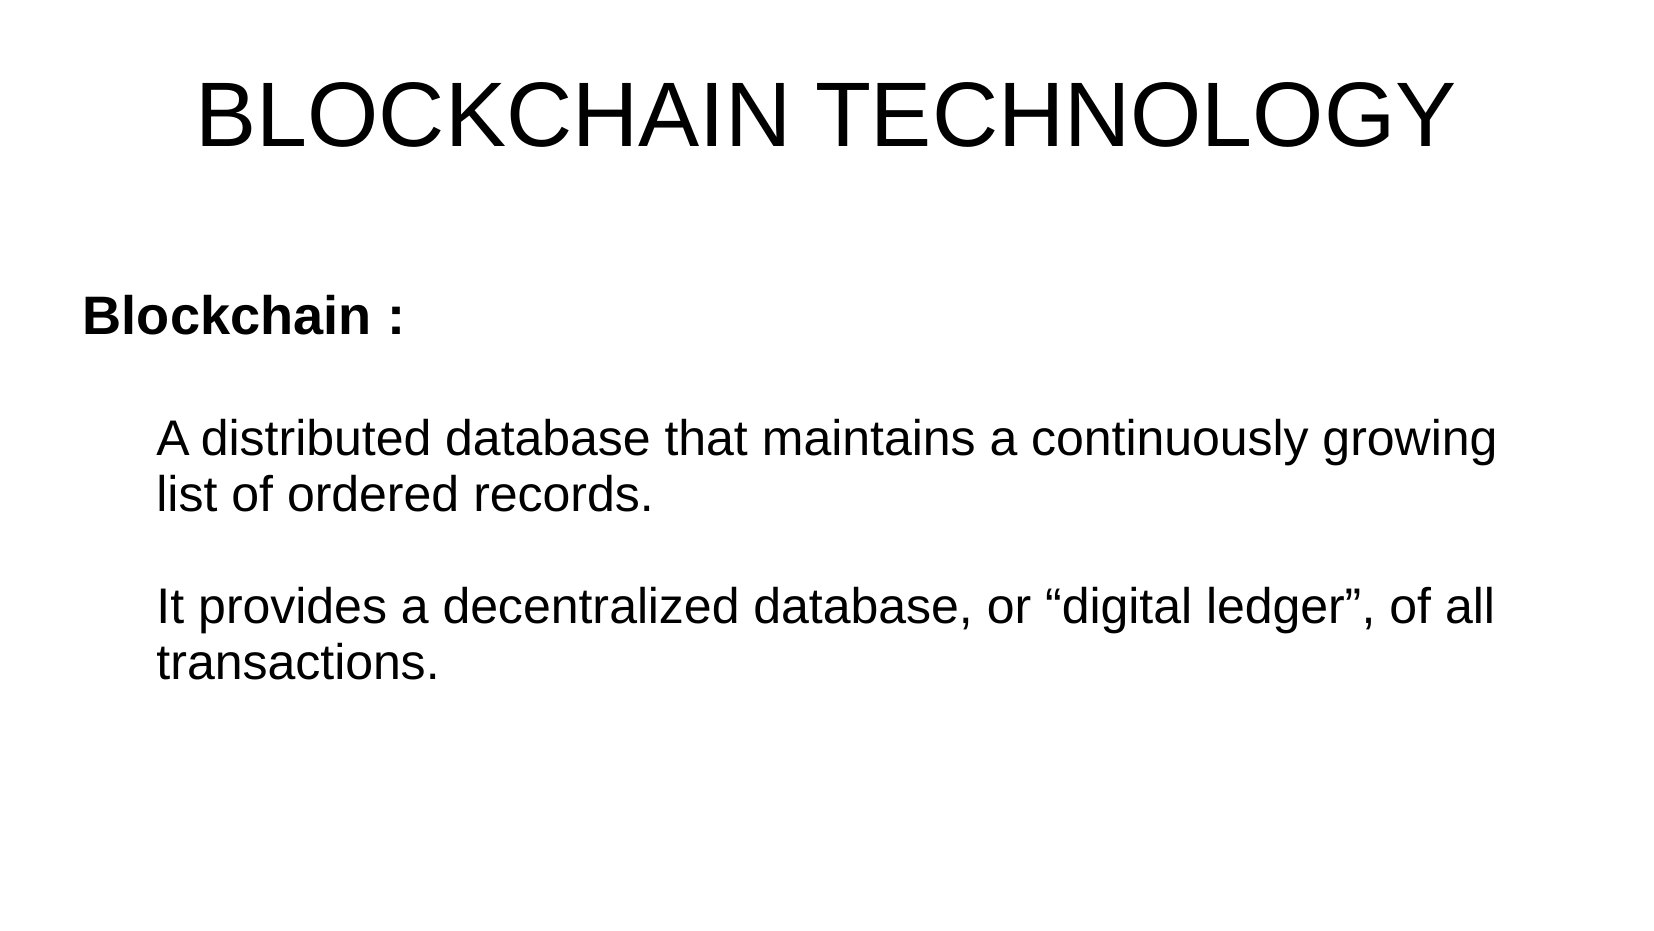

# BLOCKCHAIN TECHNOLOGY
Blockchain :
	A distributed database that maintains a continuously growing 		list of ordered records.
	It provides a decentralized database, or “digital ledger”, of all 		transactions.